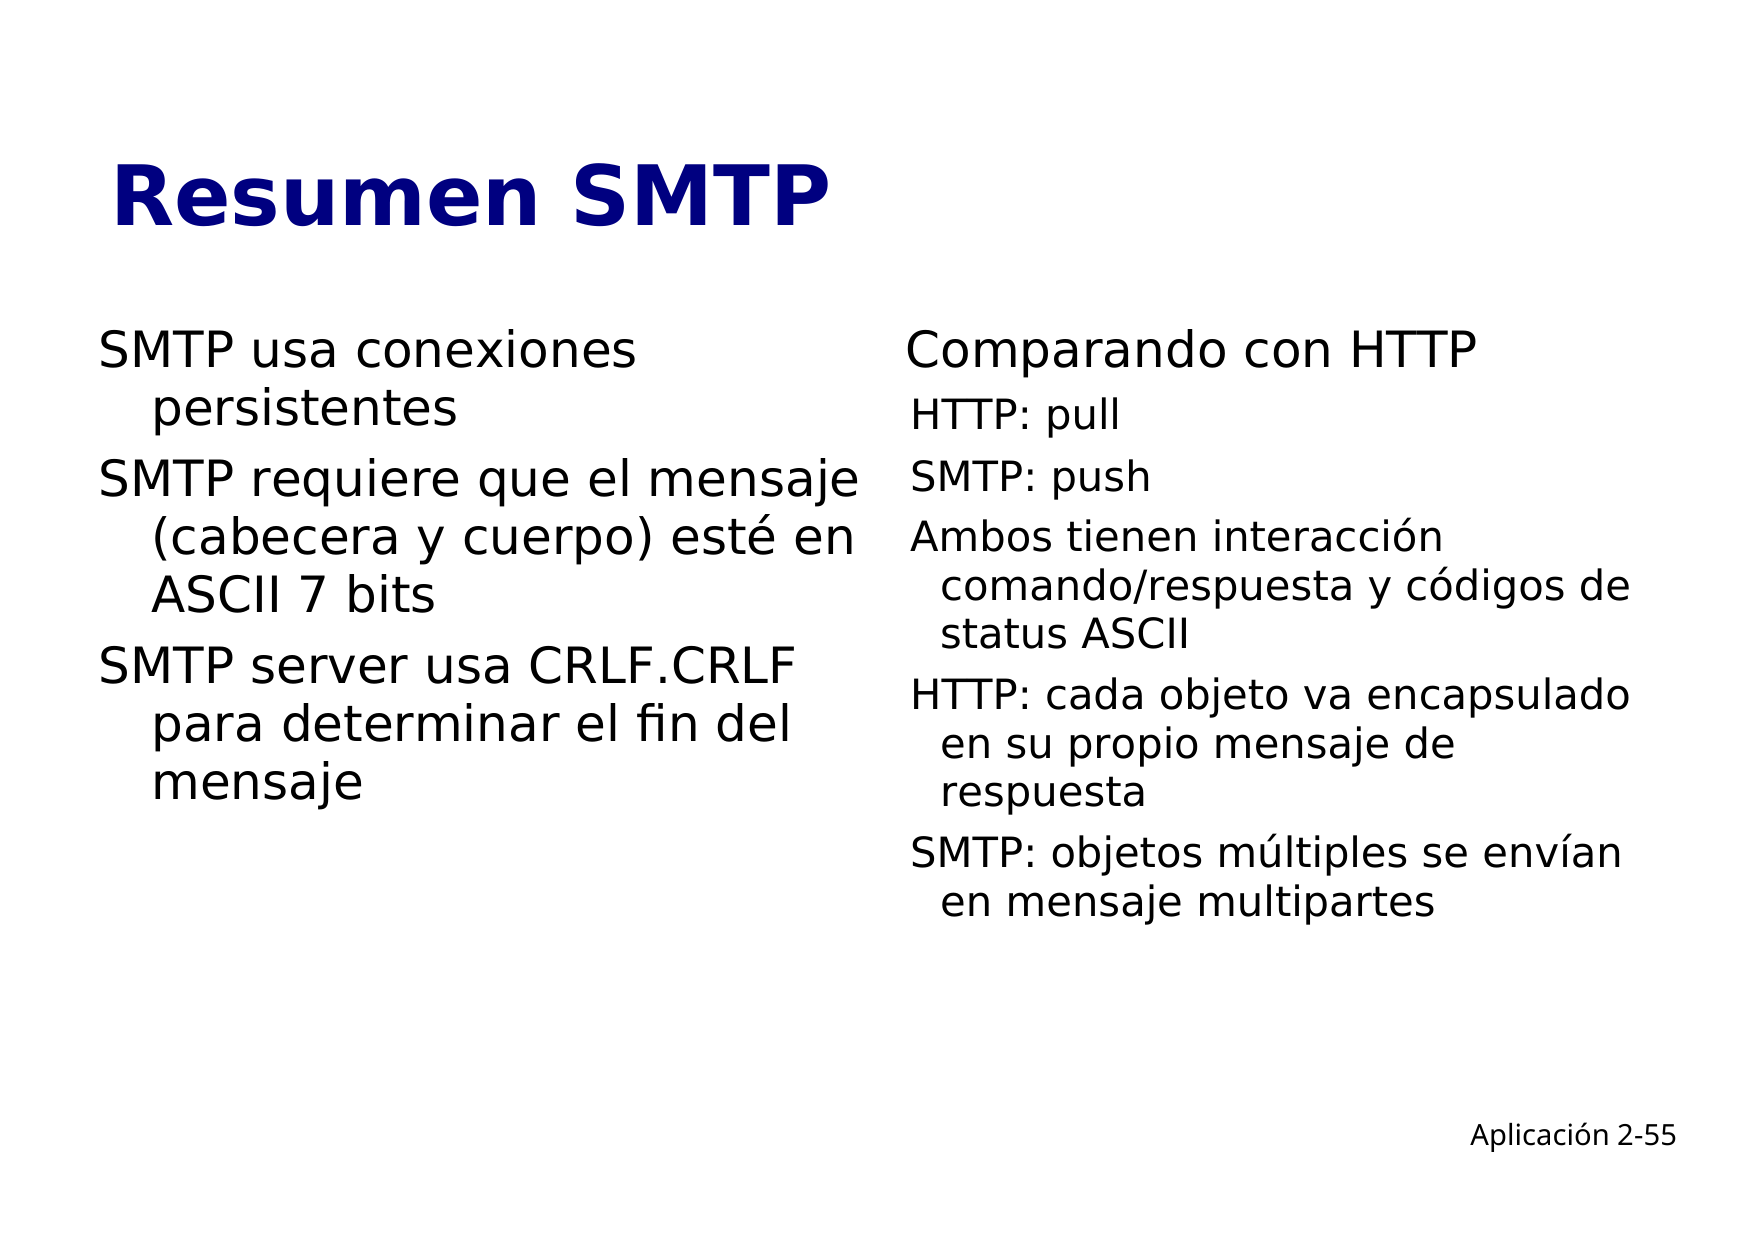

# Resumen SMTP
SMTP usa conexiones persistentes
SMTP requiere que el mensaje (cabecera y cuerpo) esté en ASCII 7 bits
SMTP server usa CRLF.CRLF para determinar el fin del mensaje
Comparando con HTTP
HTTP: pull
SMTP: push
Ambos tienen interacción comando/respuesta y códigos de status ASCII
HTTP: cada objeto va encapsulado en su propio mensaje de respuesta
SMTP: objetos múltiples se envían en mensaje multipartes